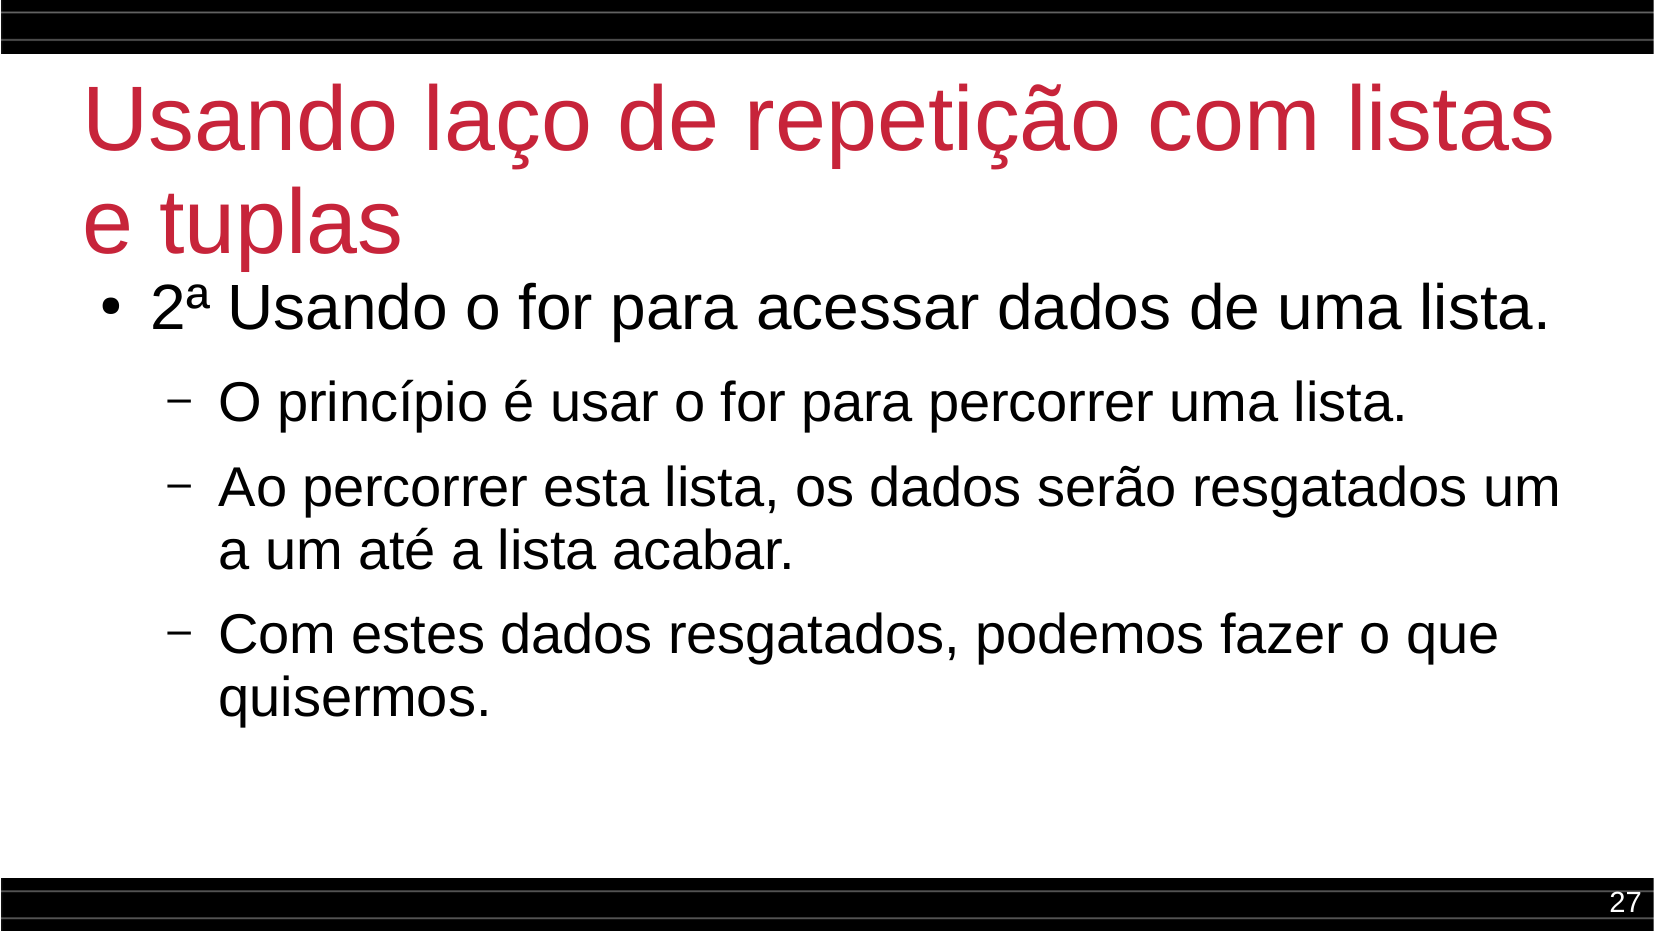

# Usando laço de repetição com listas e tuplas
2ª Usando o for para acessar dados de uma lista.
O princípio é usar o for para percorrer uma lista.
Ao percorrer esta lista, os dados serão resgatados um a um até a lista acabar.
Com estes dados resgatados, podemos fazer o que quisermos.